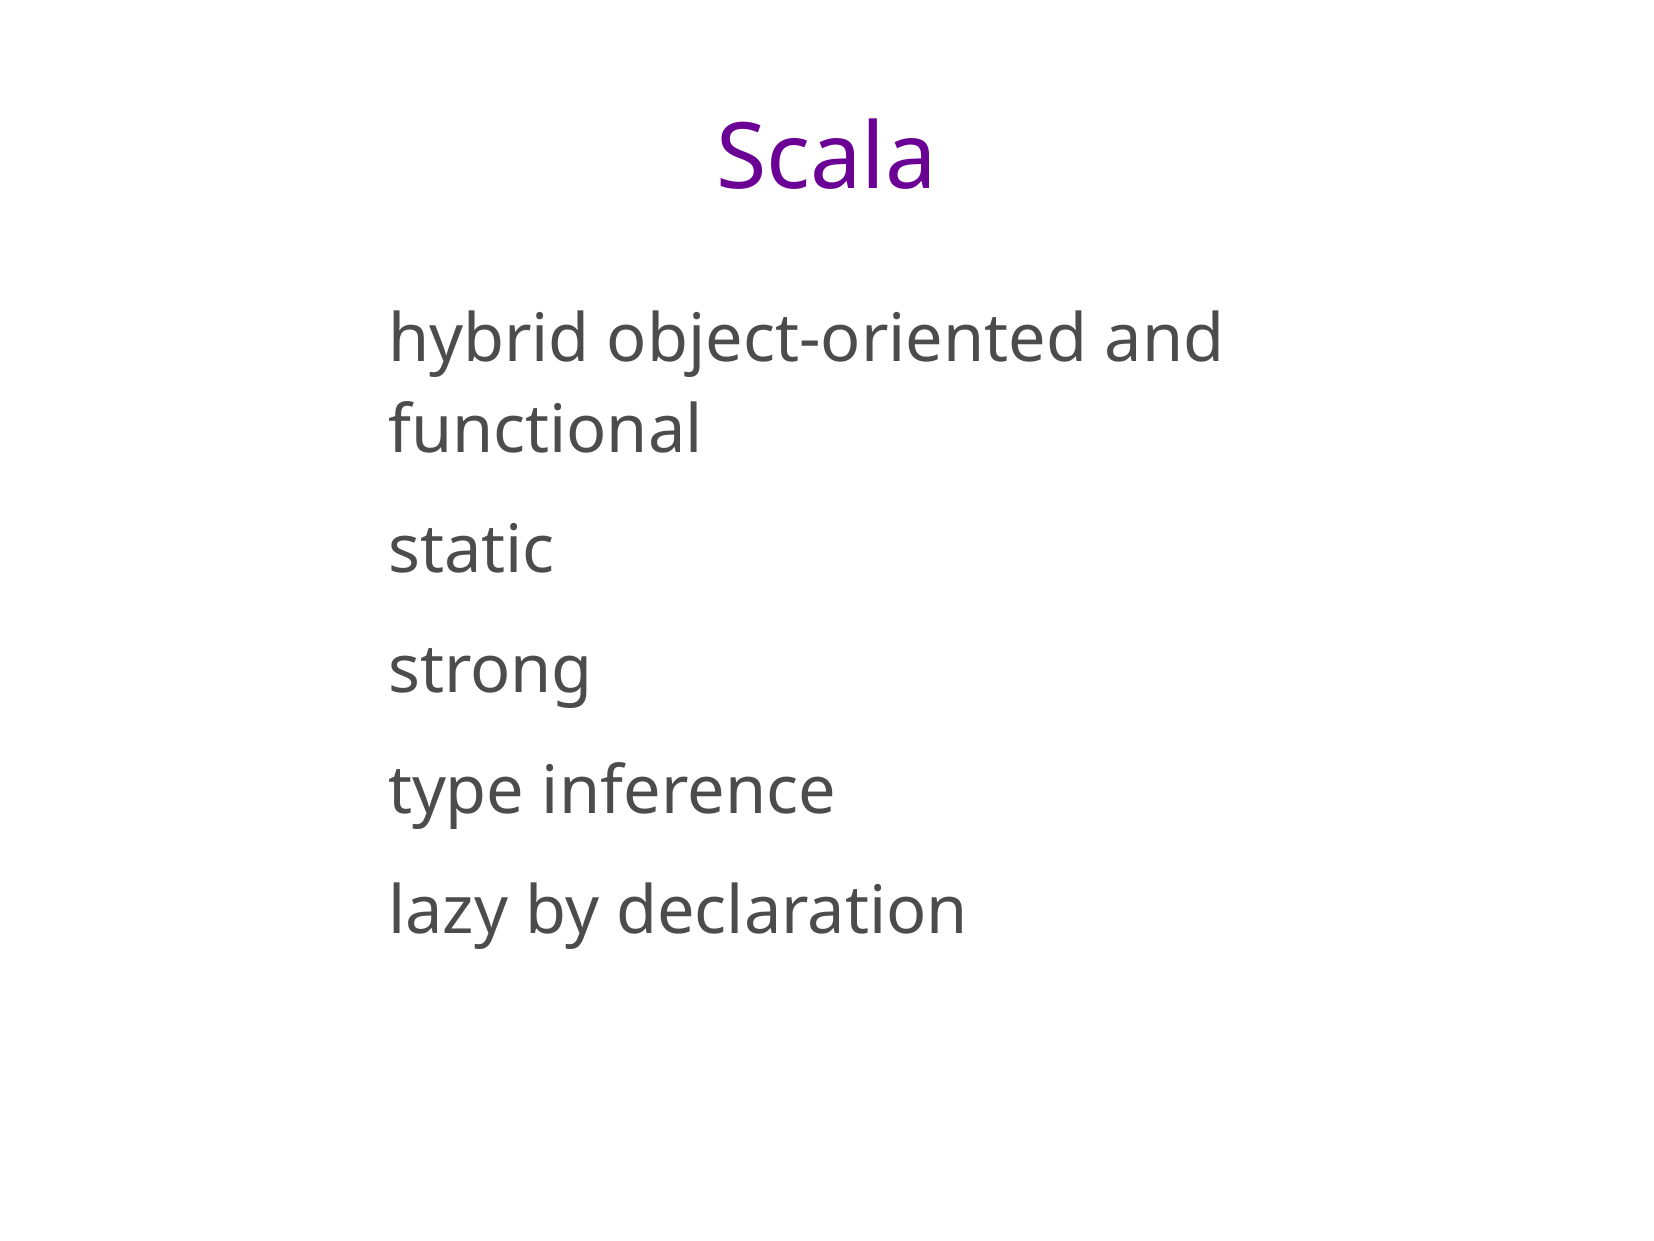

# Scala
hybrid object-oriented and functional
static
strong
type inference
lazy by declaration